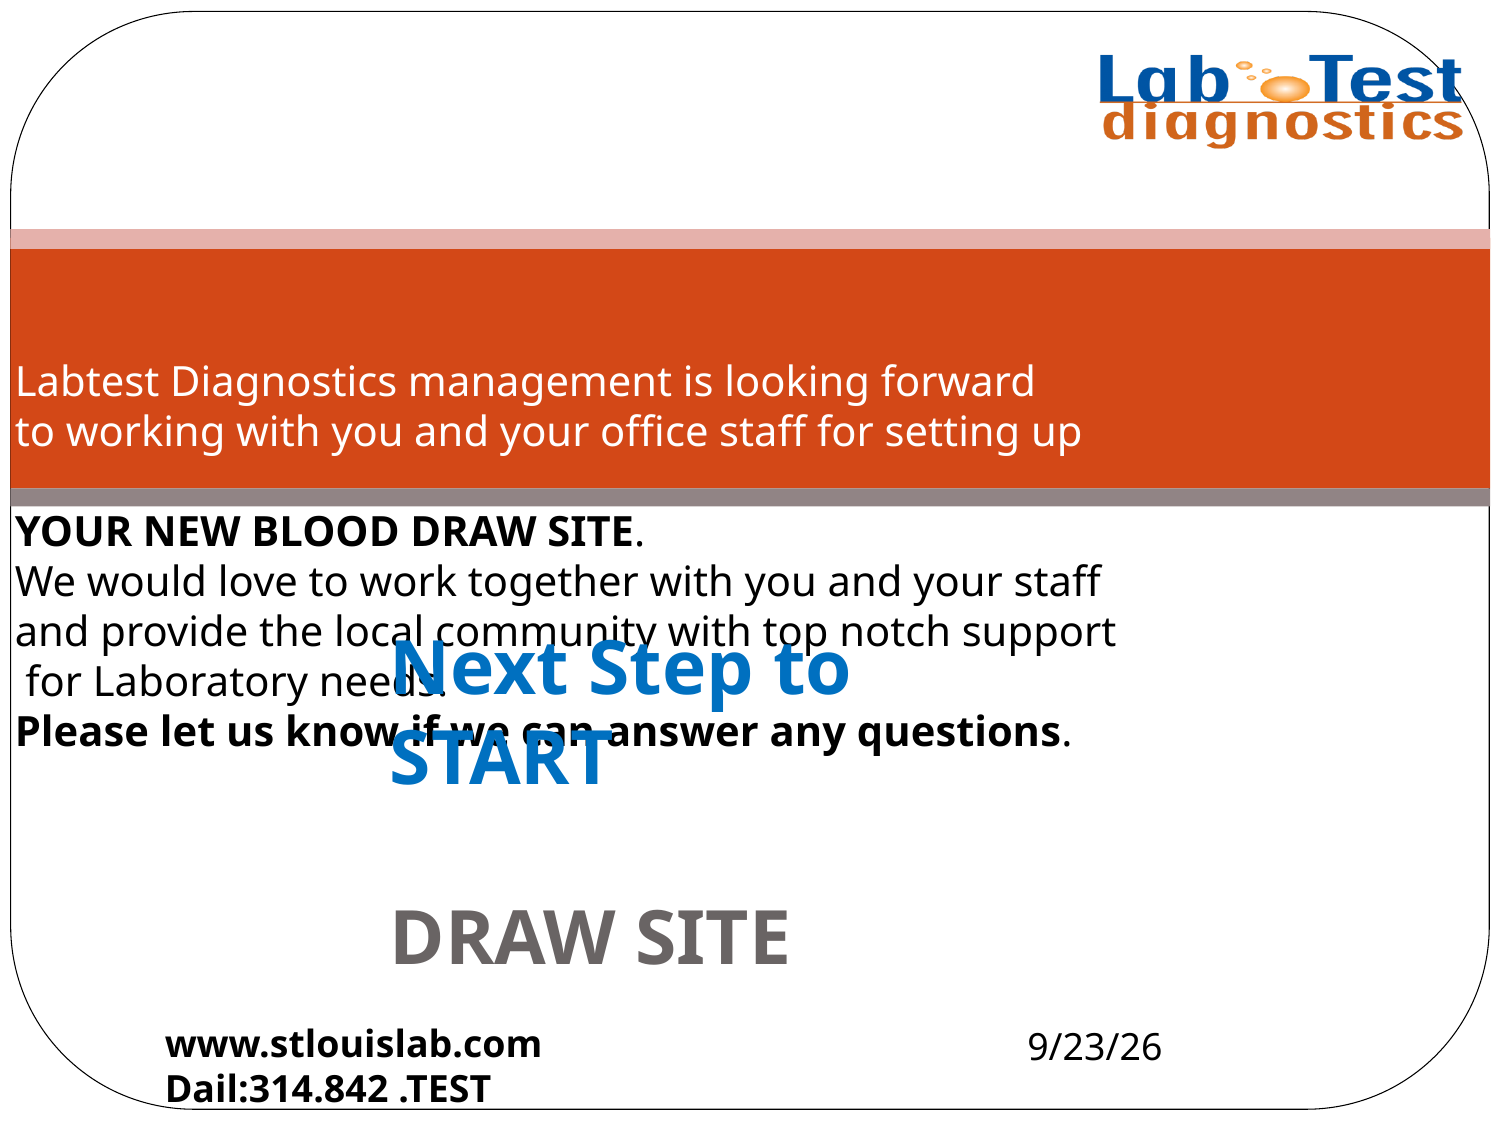

Next Step to START
DRAW SITE
# Labtest Diagnostics management is looking forward
to working with you and your office staff for setting up
YOUR NEW BLOOD DRAW SITE.
We would love to work together with you and your staff
and provide the local community with top notch support
 for Laboratory needs.
Please let us know if we can answer any questions.
www.stlouislab.com Dail:314.842 .TEST